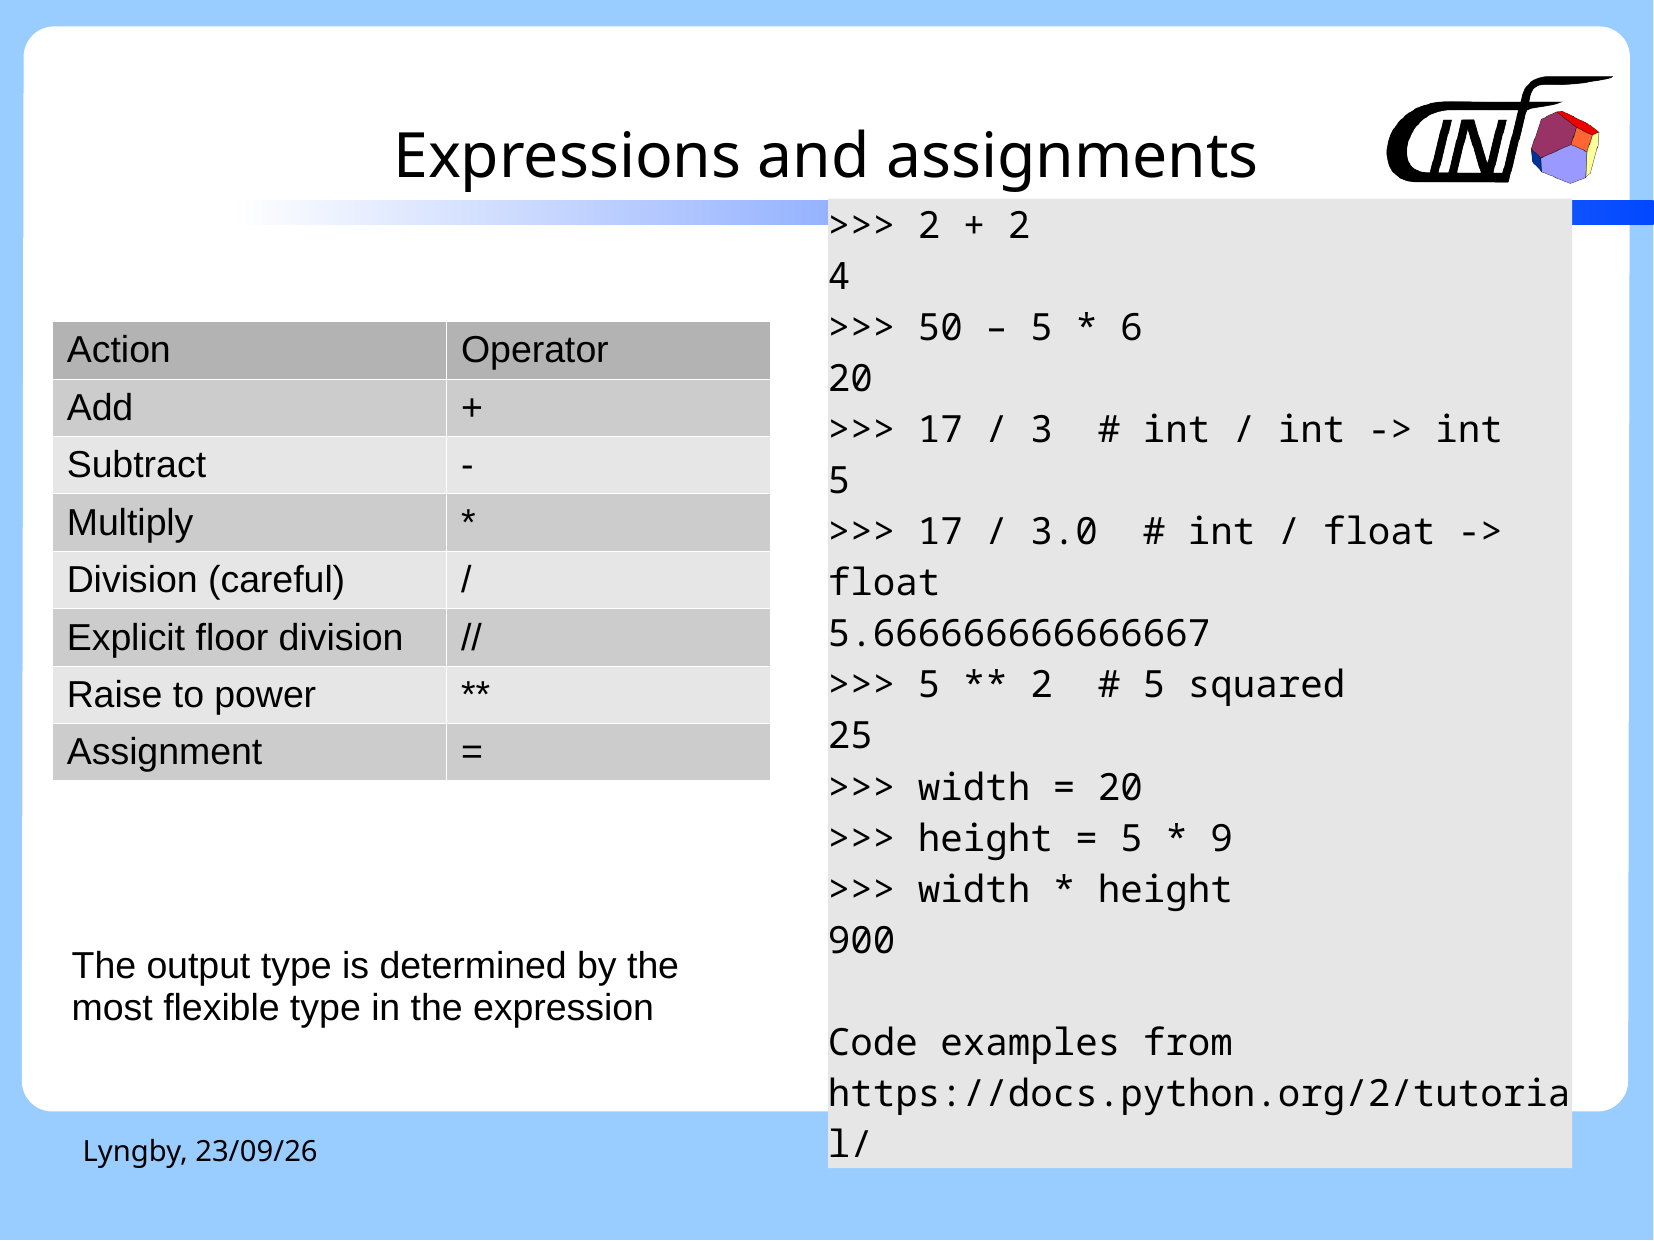

# Expressions and assignments
>>> 2 + 2
4
>>> 50 – 5 * 6
20
>>> 17 / 3 # int / int -> int
5
>>> 17 / 3.0 # int / float -> float
5.666666666666667
>>> 5 ** 2 # 5 squared
25
>>> width = 20
>>> height = 5 * 9
>>> width * height
900
Code examples from https://docs.python.org/2/tutorial/
| Action | Operator |
| --- | --- |
| Add | + |
| Subtract | - |
| Multiply | \* |
| Division (careful) | / |
| Explicit floor division | // |
| Raise to power | \*\* |
| Assignment | = |
The output type is determined by the most flexible type in the expression